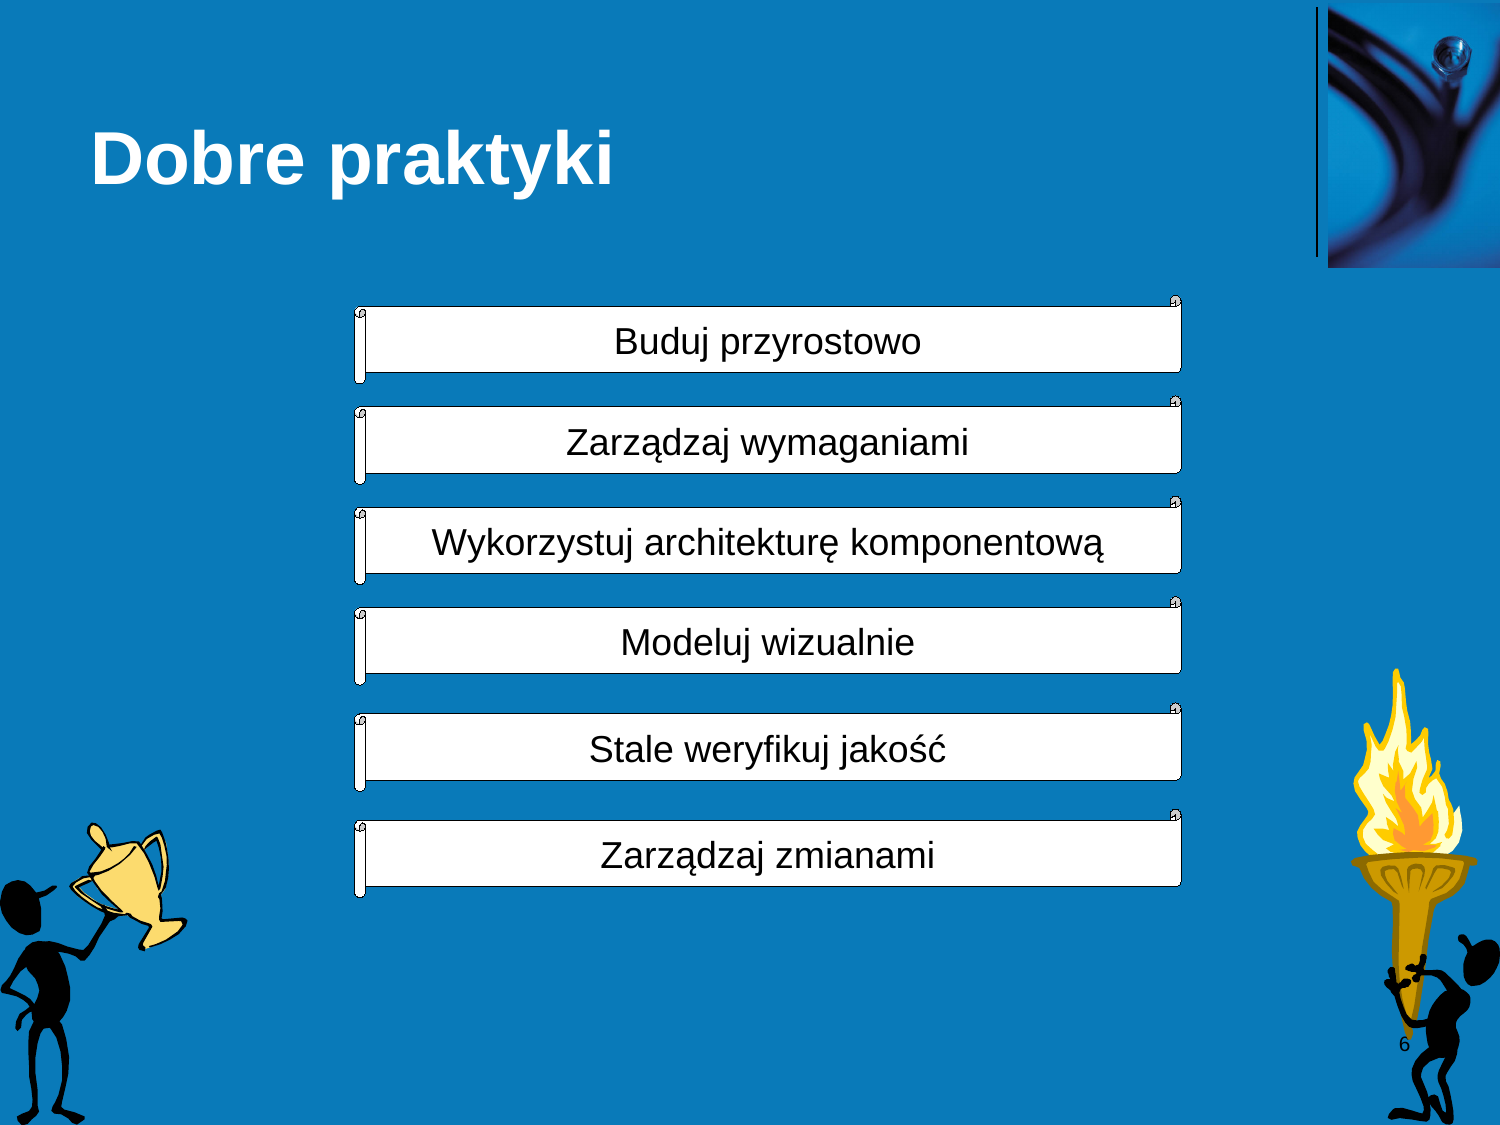

# Dobre praktyki
Buduj przyrostowo
Zarządzaj wymaganiami
Wykorzystuj architekturę komponentową
Modeluj wizualnie
Stale weryfikuj jakość
Zarządzaj zmianami
6